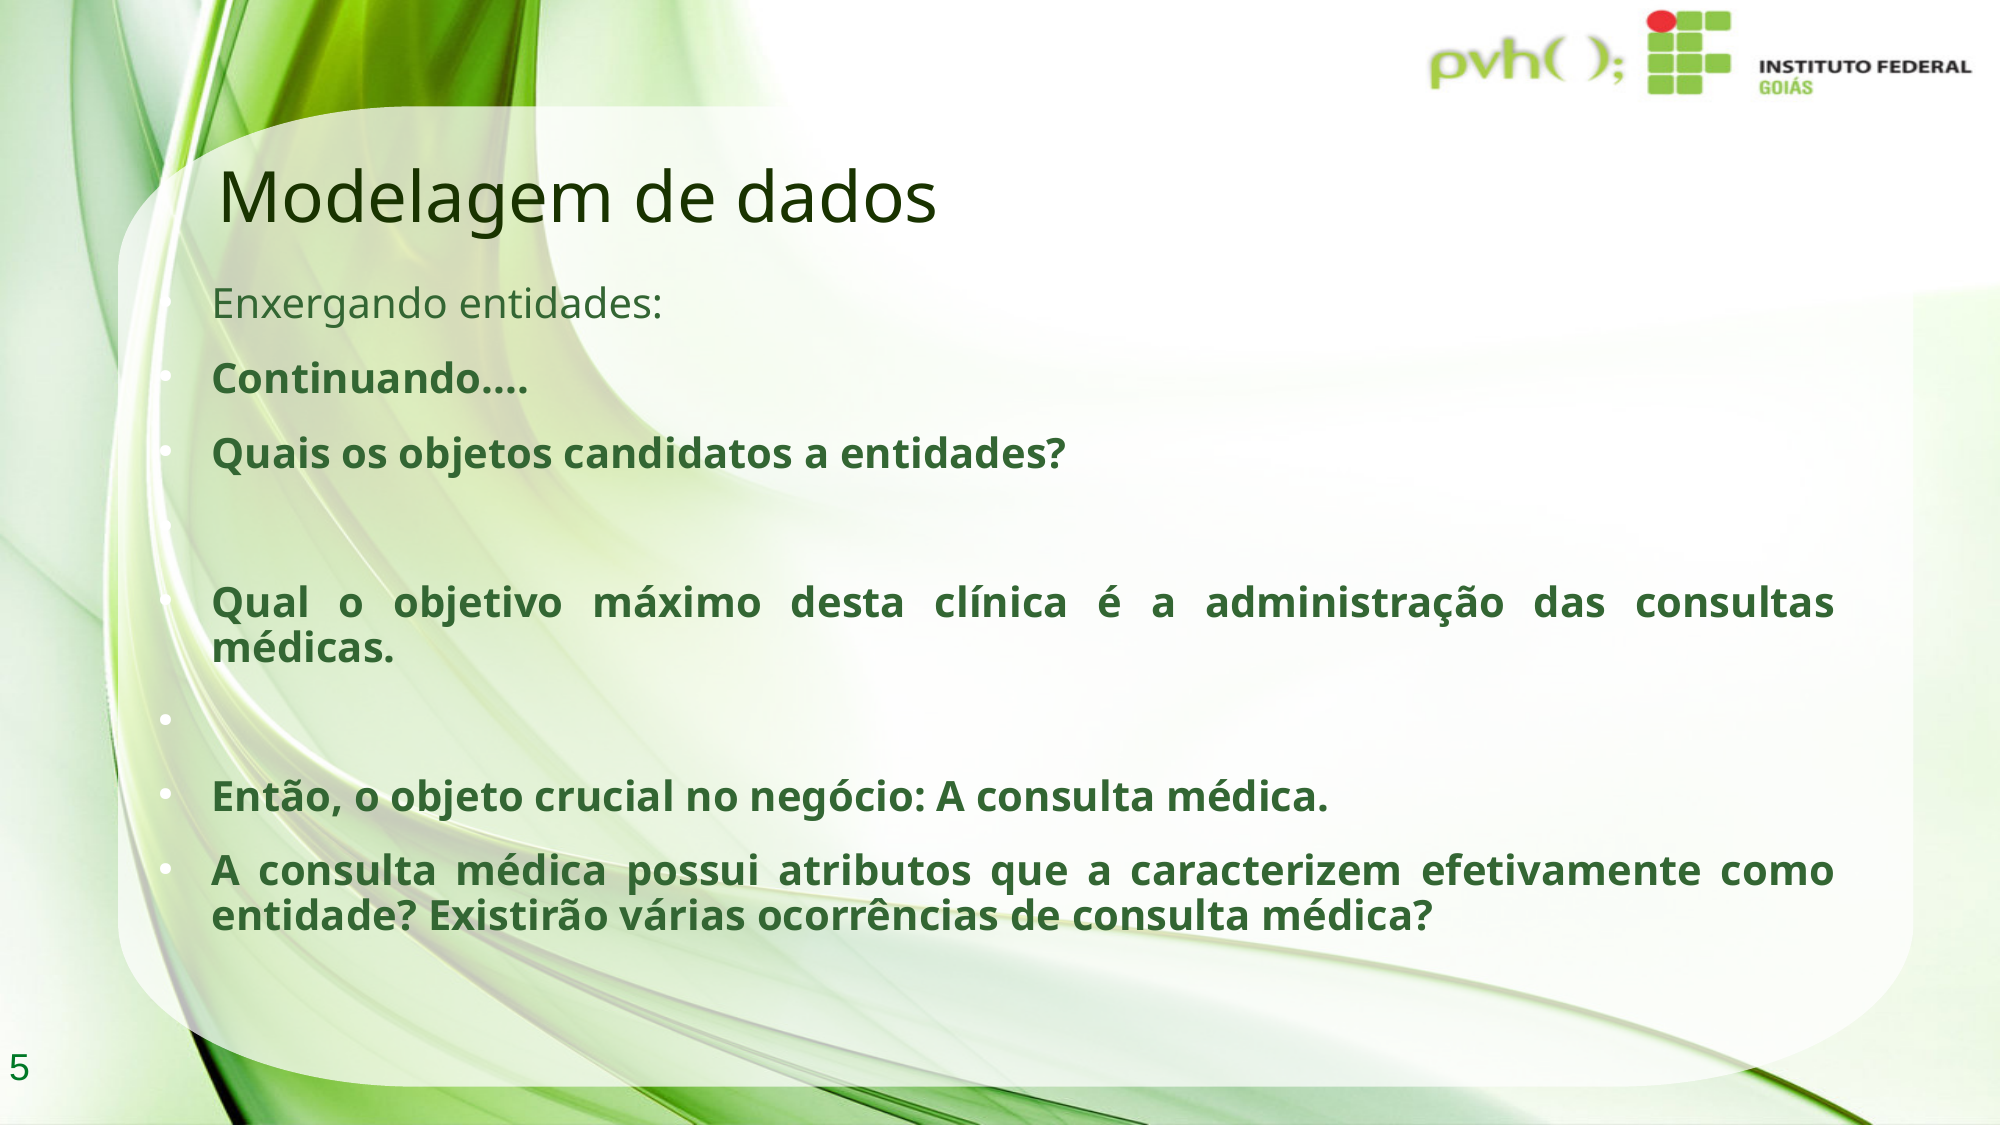

# Modelagem de dados
Enxergando entidades:
Continuando....
Quais os objetos candidatos a entidades?
Qual o objetivo máximo desta clínica é a administração das consultas médicas.
Então, o objeto crucial no negócio: A consulta médica.
A consulta médica possui atributos que a caracterizem efetivamente como entidade? Existirão várias ocorrências de consulta médica?
5